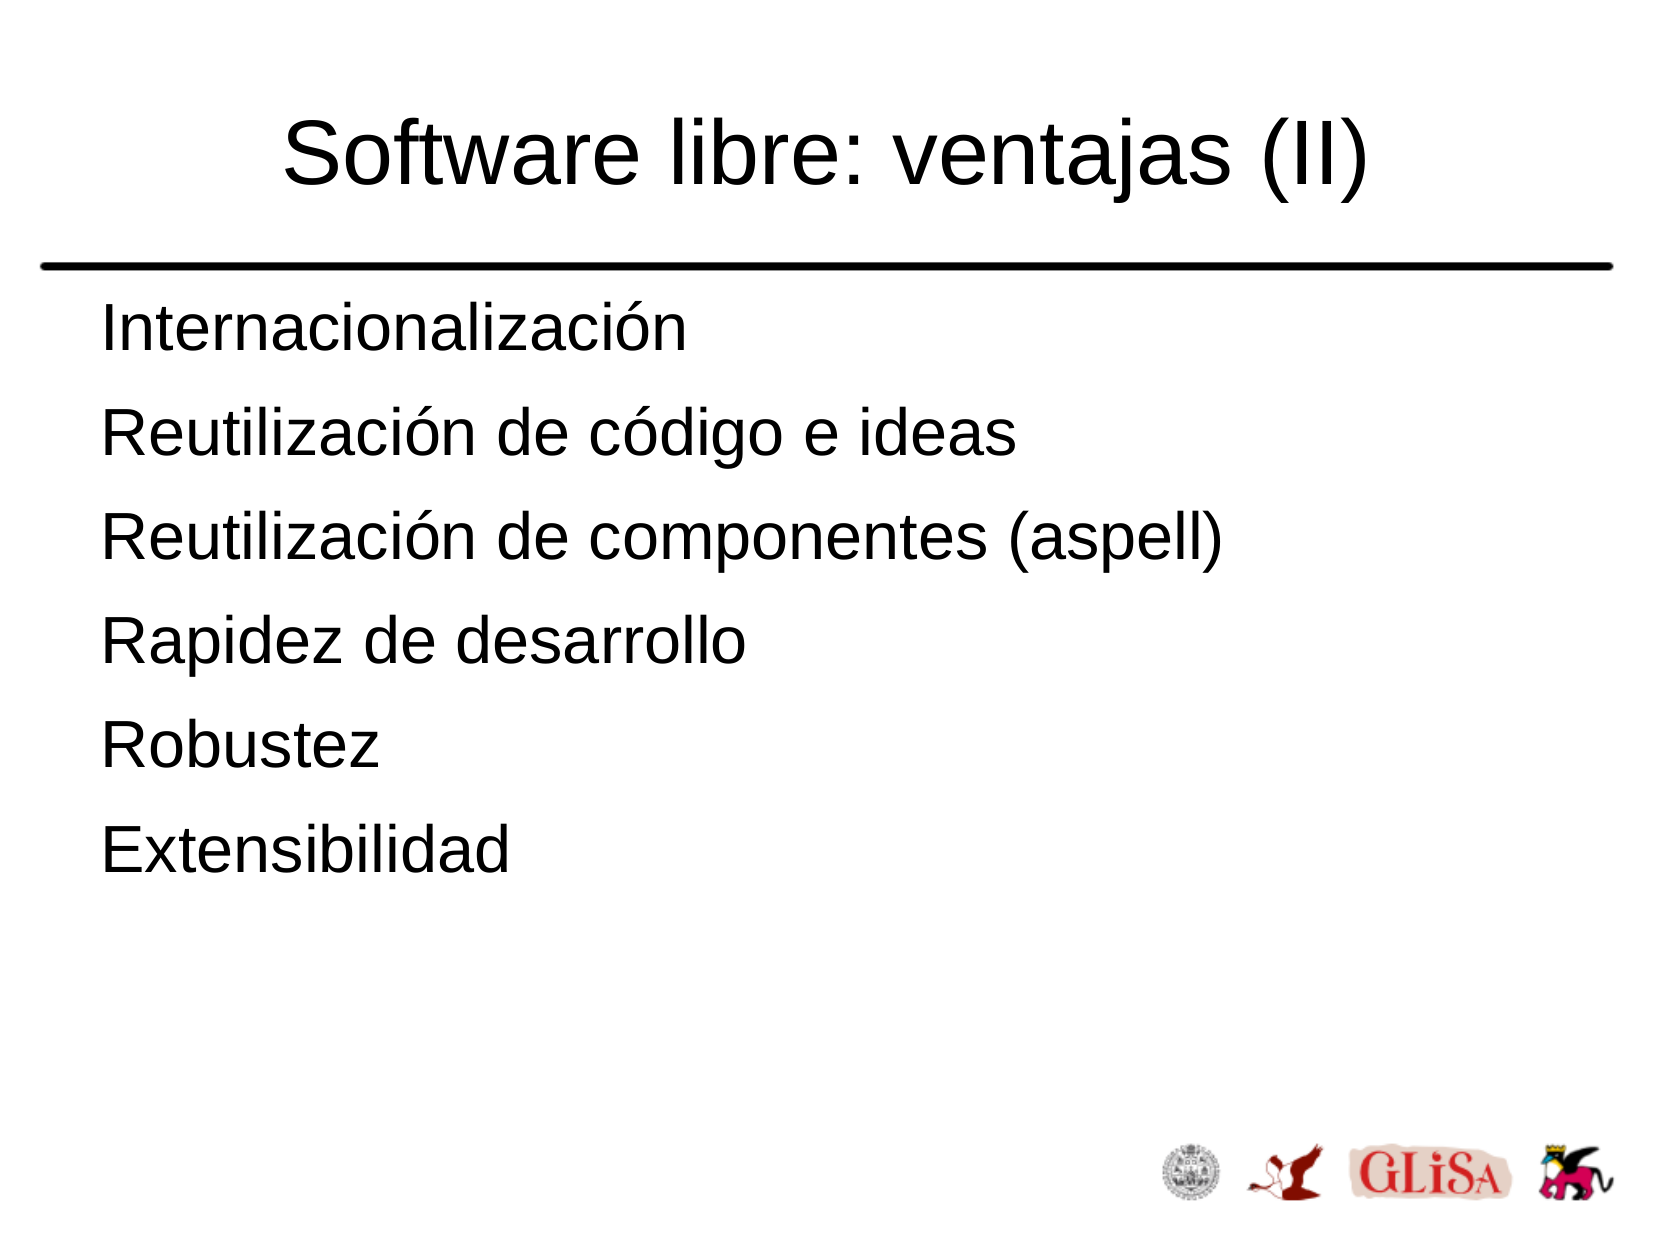

# Software libre: ventajas (II)
Internacionalización
Reutilización de código e ideas
Reutilización de componentes (aspell)
Rapidez de desarrollo
Robustez
Extensibilidad